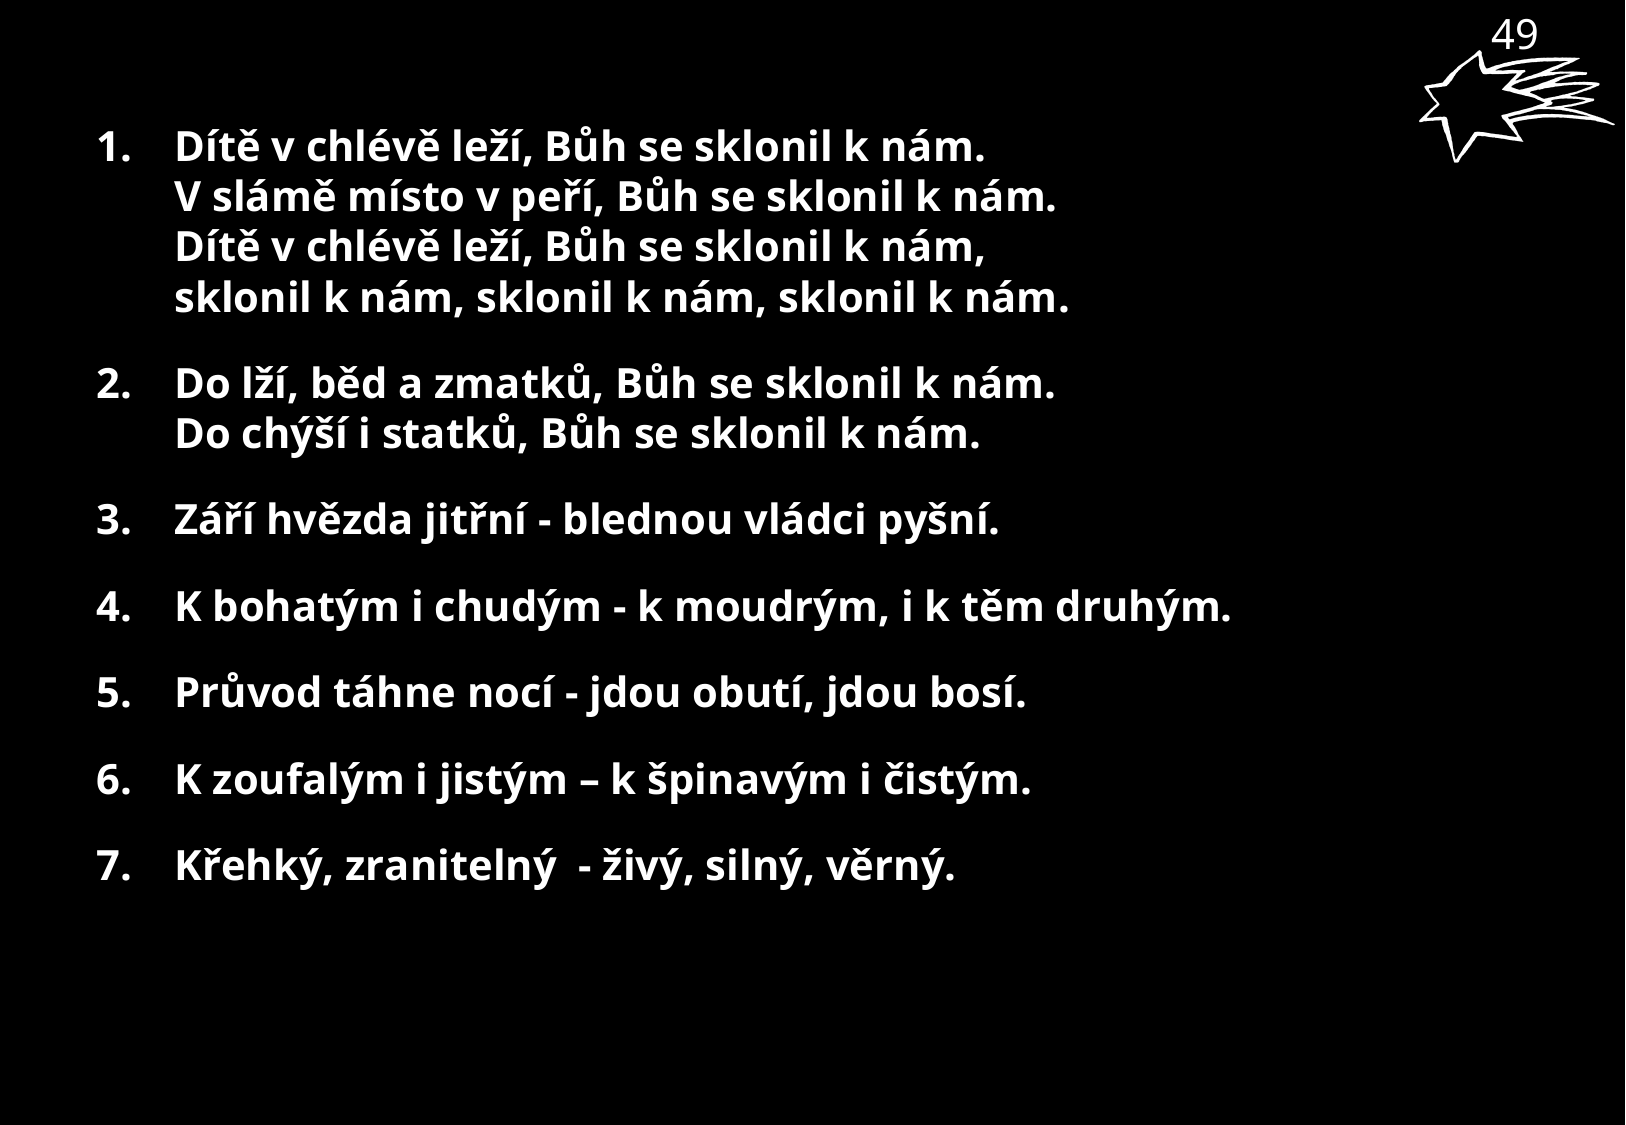

49
# 1. 	Dítě v chlévě leží, Bůh se sklonil k nám. V slámě místo v peří, Bůh se sklonil k nám. Dítě v chlévě leží, Bůh se sklonil k nám, sklonil k nám, sklonil k nám, sklonil k nám.
2. 	Do lží, běd a zmatků, Bůh se sklonil k nám.
Do chýší i statků, Bůh se sklonil k nám.
3. 	Září hvězda jitřní - blednou vládci pyšní.
4. 	K bohatým i chudým - k moudrým, i k těm druhým.
5. 	Průvod táhne nocí - jdou obutí, jdou bosí.
6. 	K zoufalým i jistým – k špinavým i čistým.
7. 	Křehký, zranitelný - živý, silný, věrný.